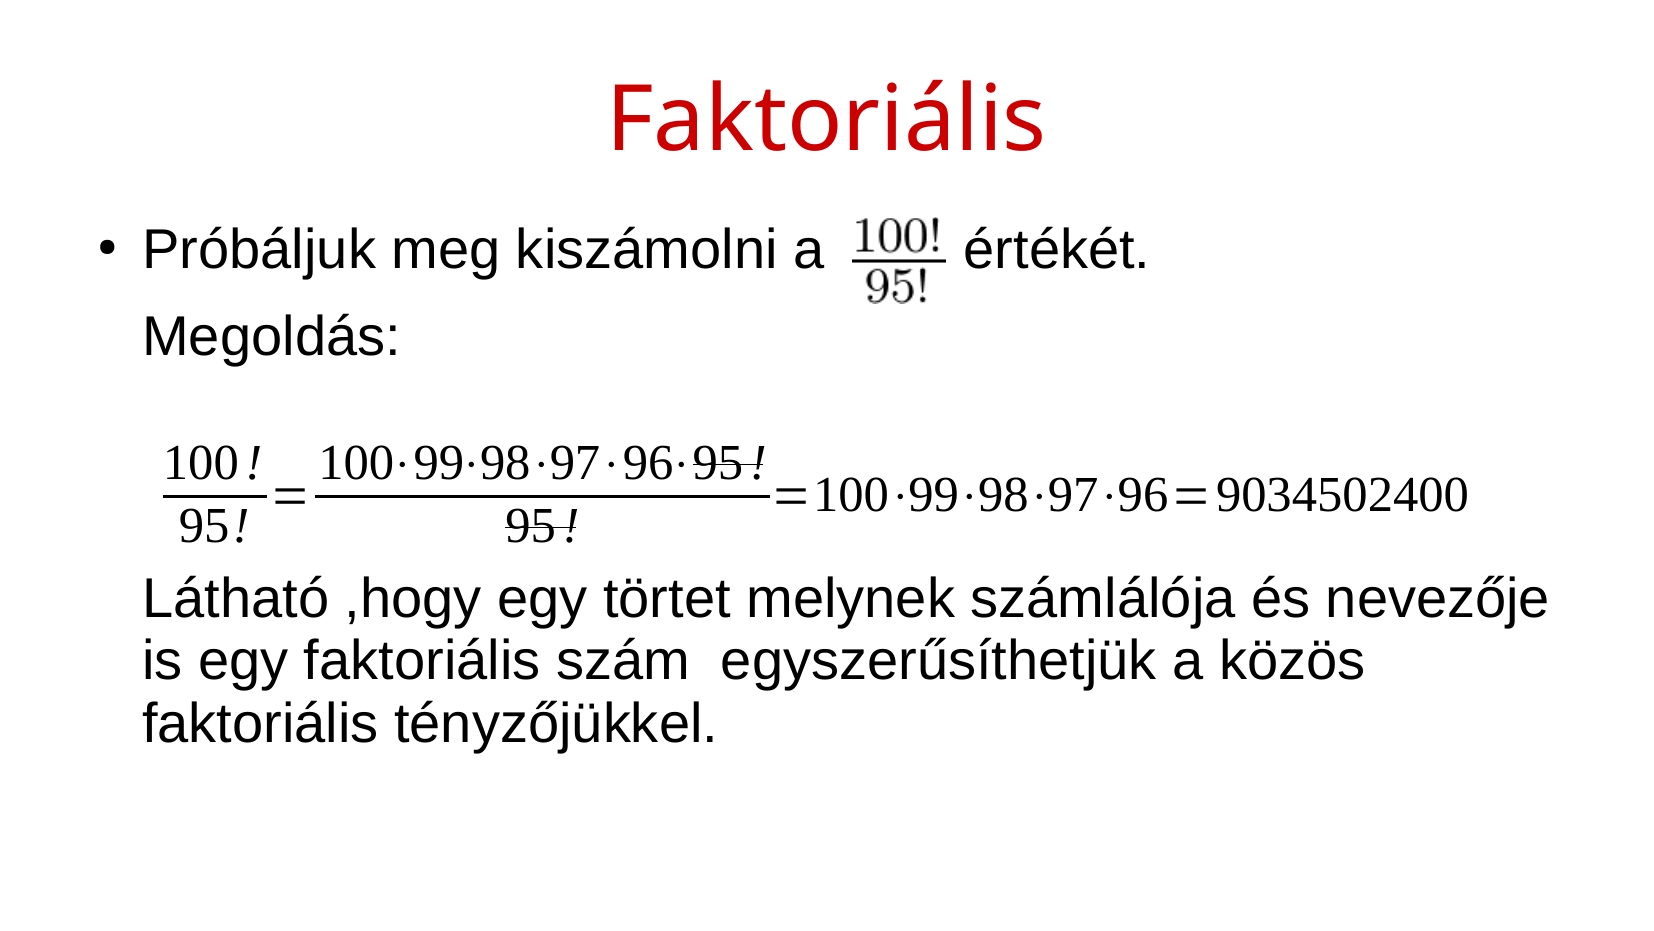

Faktoriális
# Próbáljuk meg kiszámolni a értékét.
Megoldás:
Látható ,hogy egy törtet melynek számlálója és nevezője is egy faktoriális szám egyszerűsíthetjük a közös faktoriális tényzőjükkel.